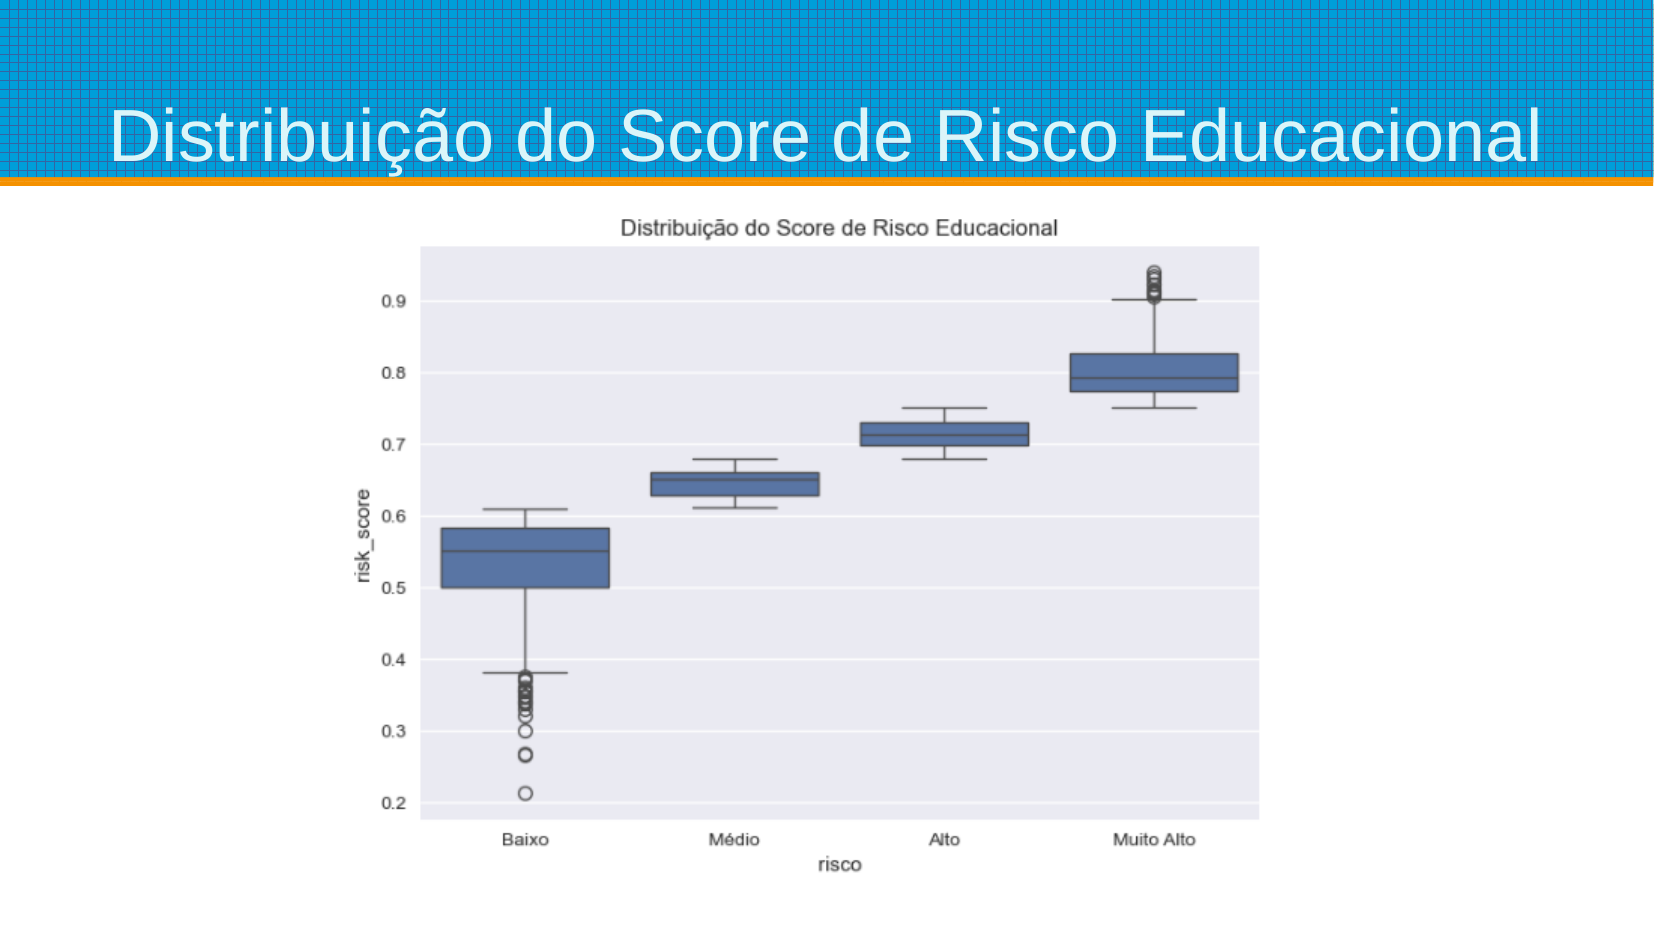

# Distribuição do Score de Risco Educacional